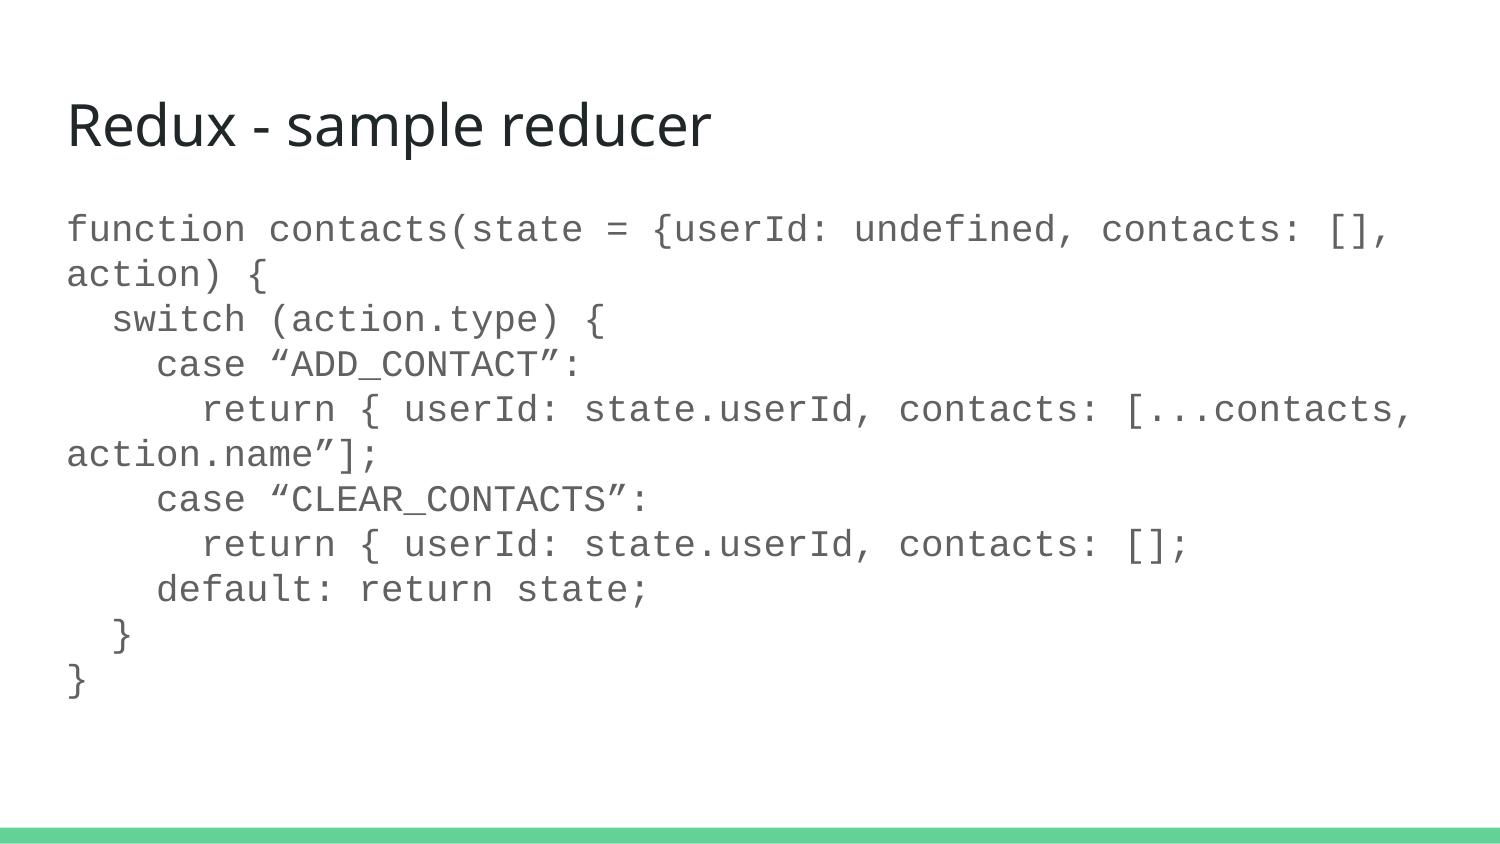

# Redux - sample reducer
function contacts(state = {userId: undefined, contacts: [], action) {
 switch (action.type) {
 case “ADD_CONTACT”:
 return { userId: state.userId, contacts: [...contacts, action.name”];
 case “CLEAR_CONTACTS”:
 return { userId: state.userId, contacts: [];
 default: return state;
 }
}